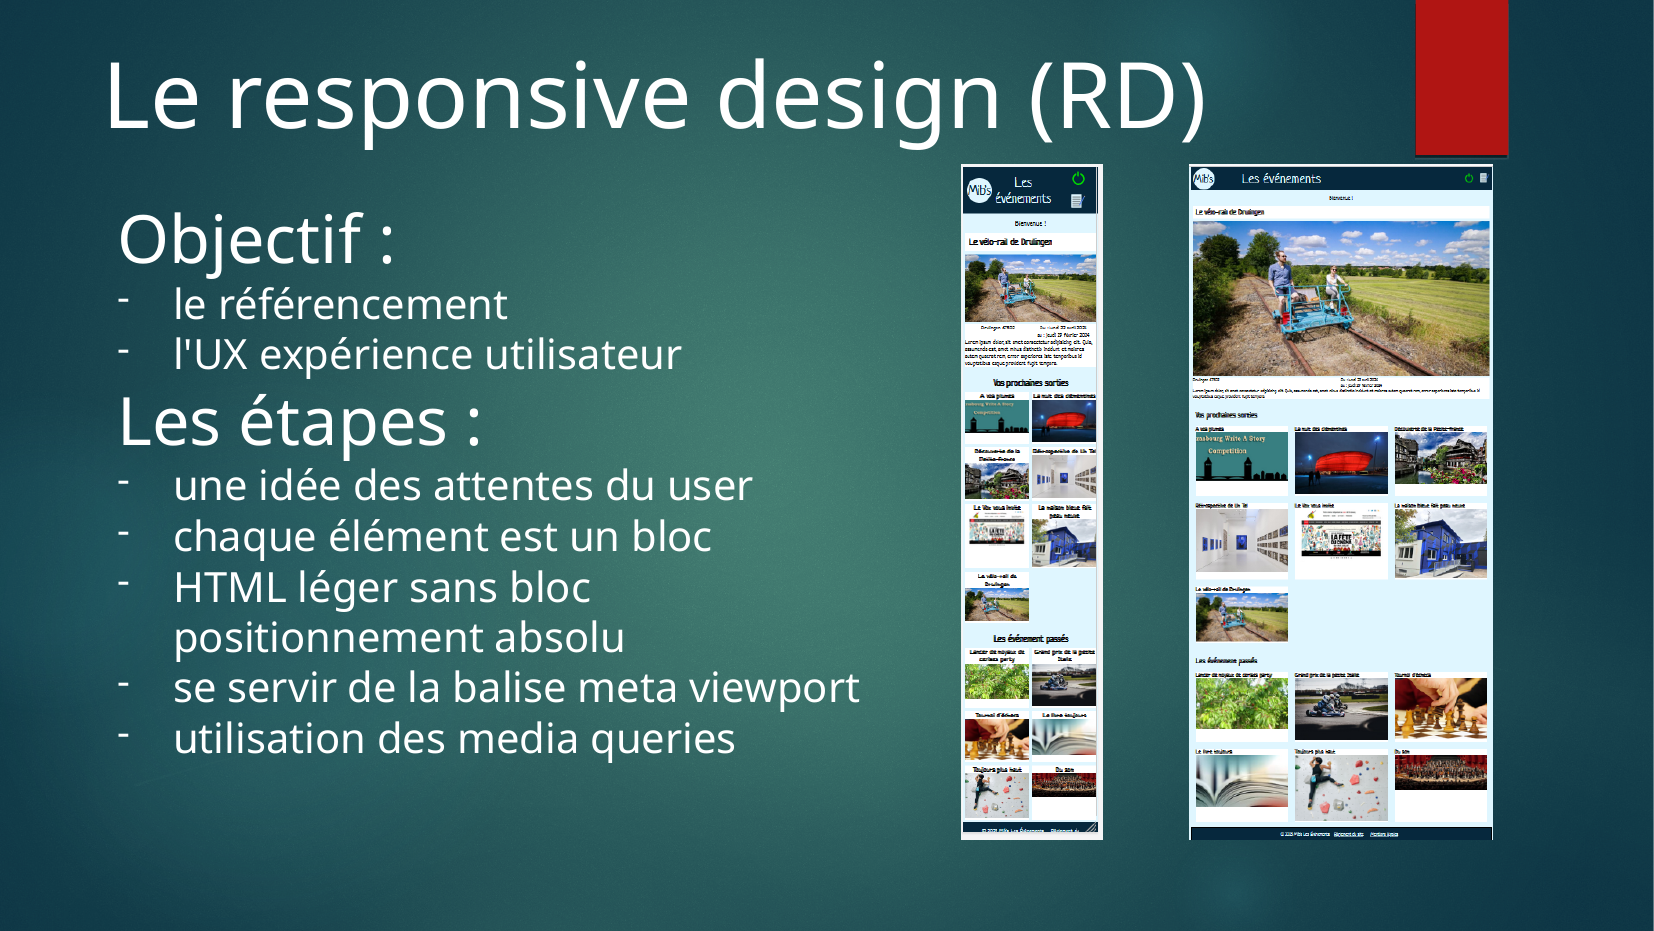

Le responsive design (RD)​
Objectif :
le référencement
l'UX expérience utilisateur
Les étapes :
une idée des attentes du user
chaque élément est un bloc
HTML léger sans bloc positionnement absolu
se servir de la balise meta viewport
utilisation des media queries